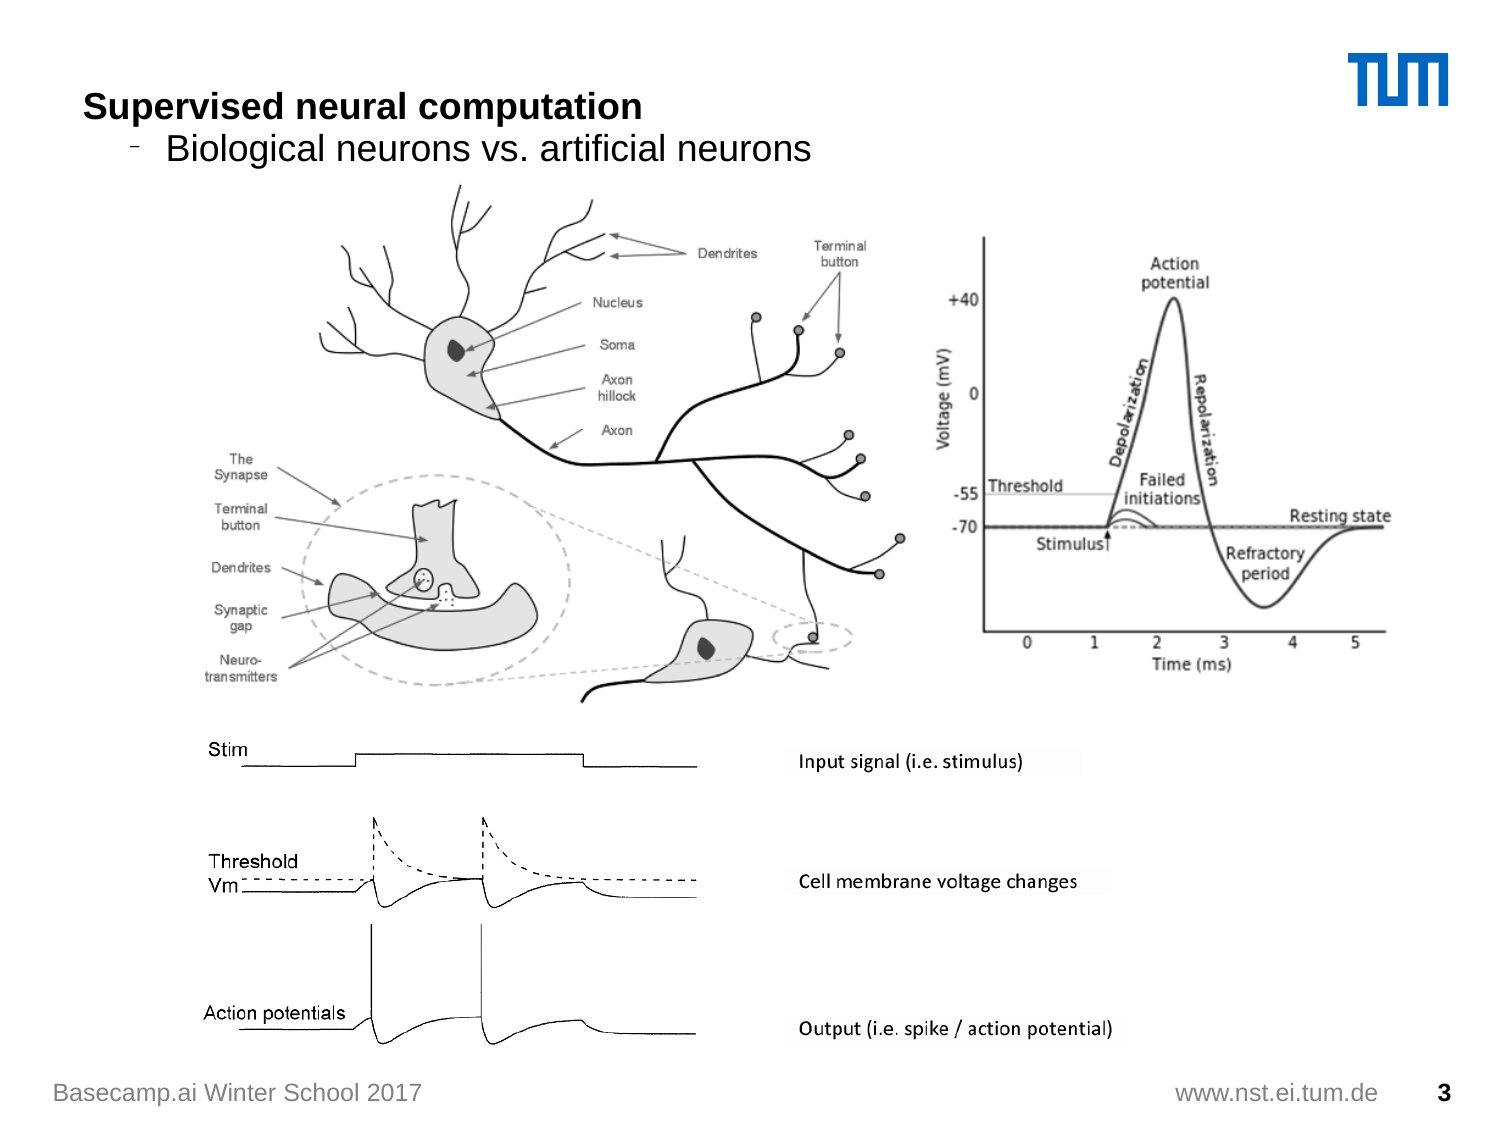

Supervised neural computation
Biological neurons vs. artificial neurons
Basecamp.ai Winter School 2017
3